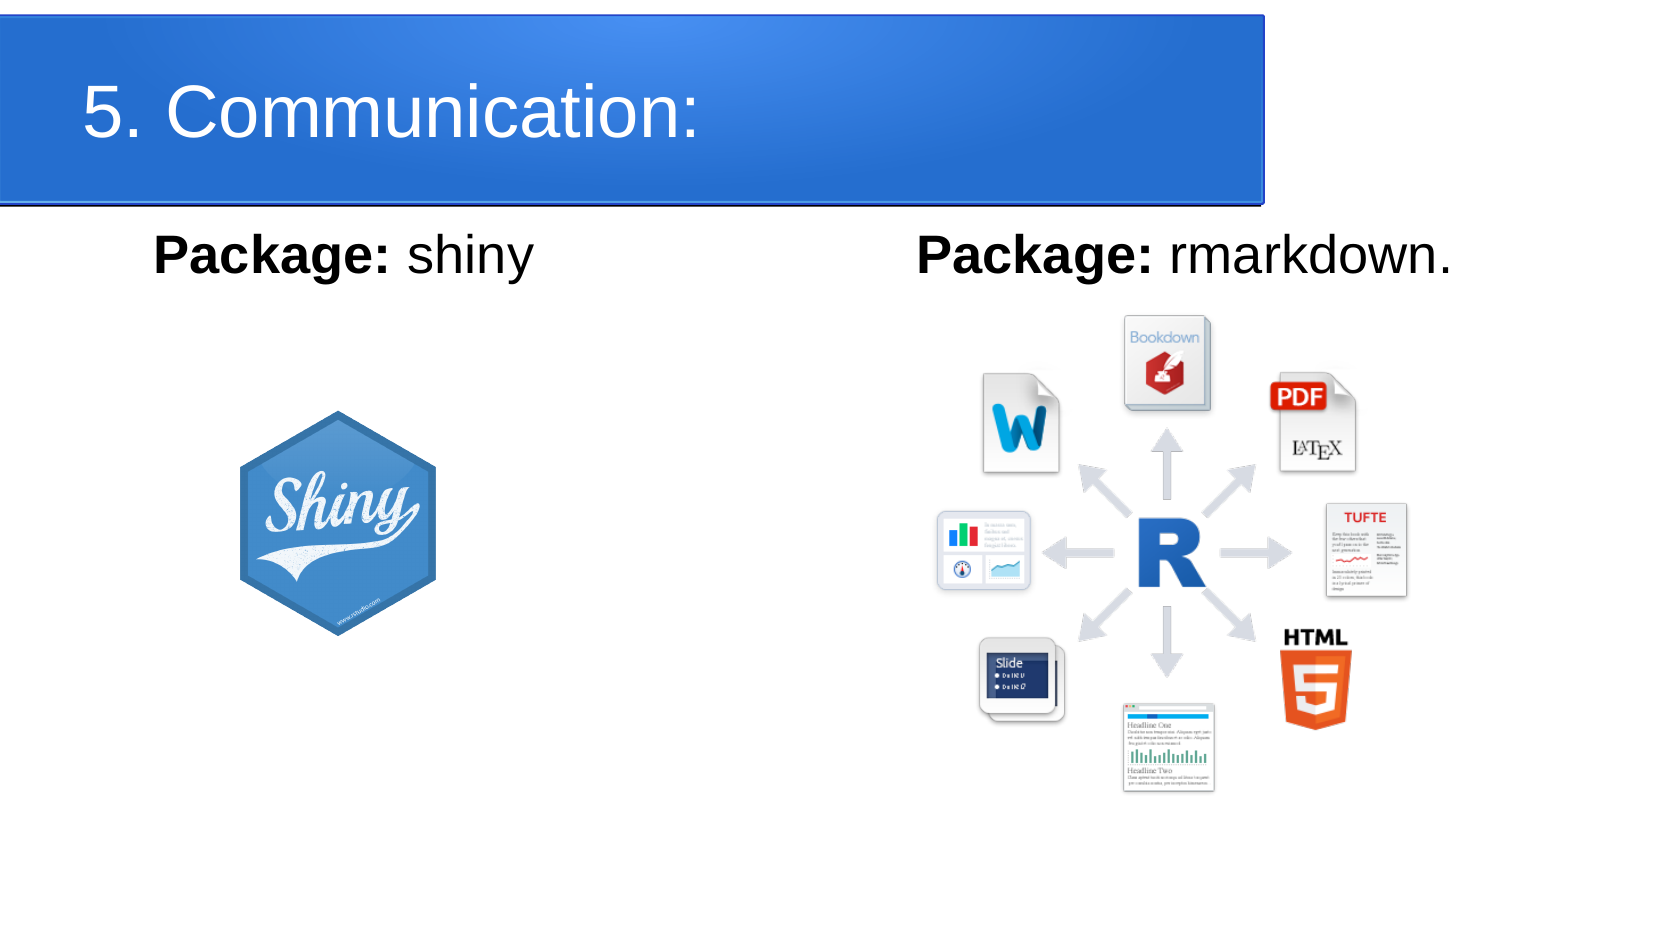

# 5. Communication:
Package: shiny
Package: rmarkdown.